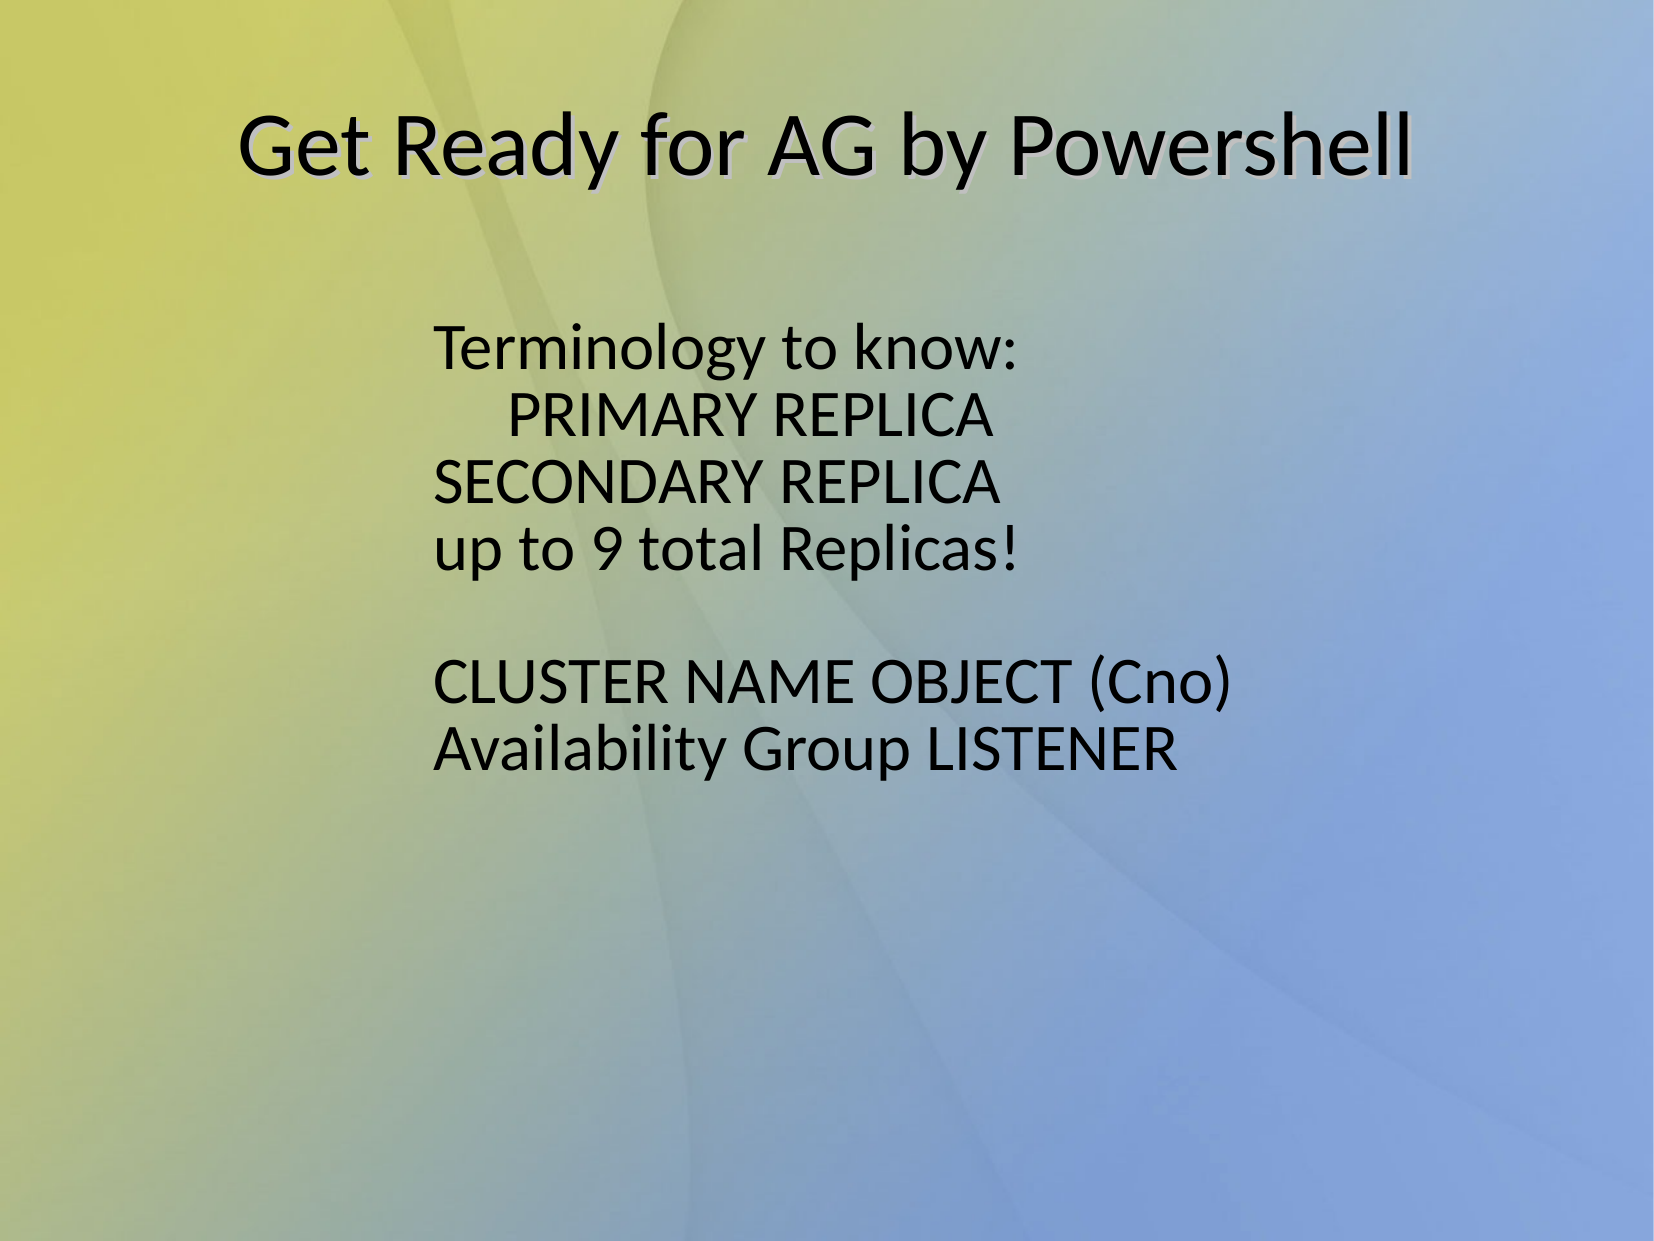

# Get Ready for AG by Powershell
Terminology to know:
 	PRIMARY REPLICA
SECONDARY REPLICA
up to 9 total Replicas!
CLUSTER NAME OBJECT (Cno)
Availability Group LISTENER